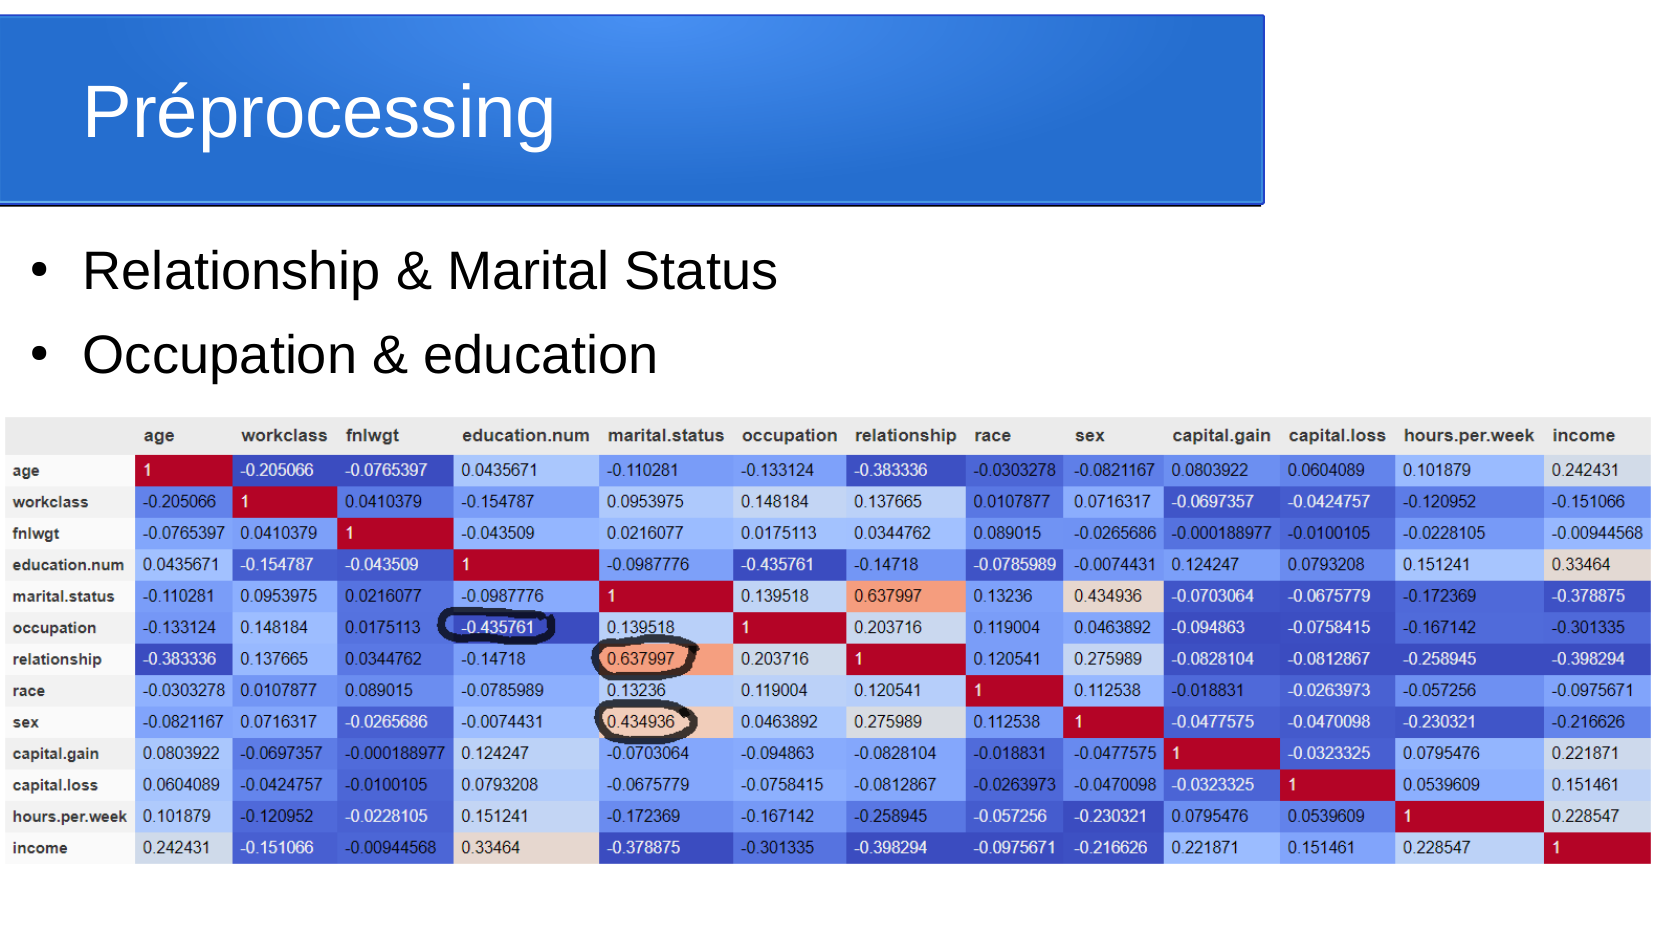

# Préprocessing
Relationship & Marital Status
Occupation & education